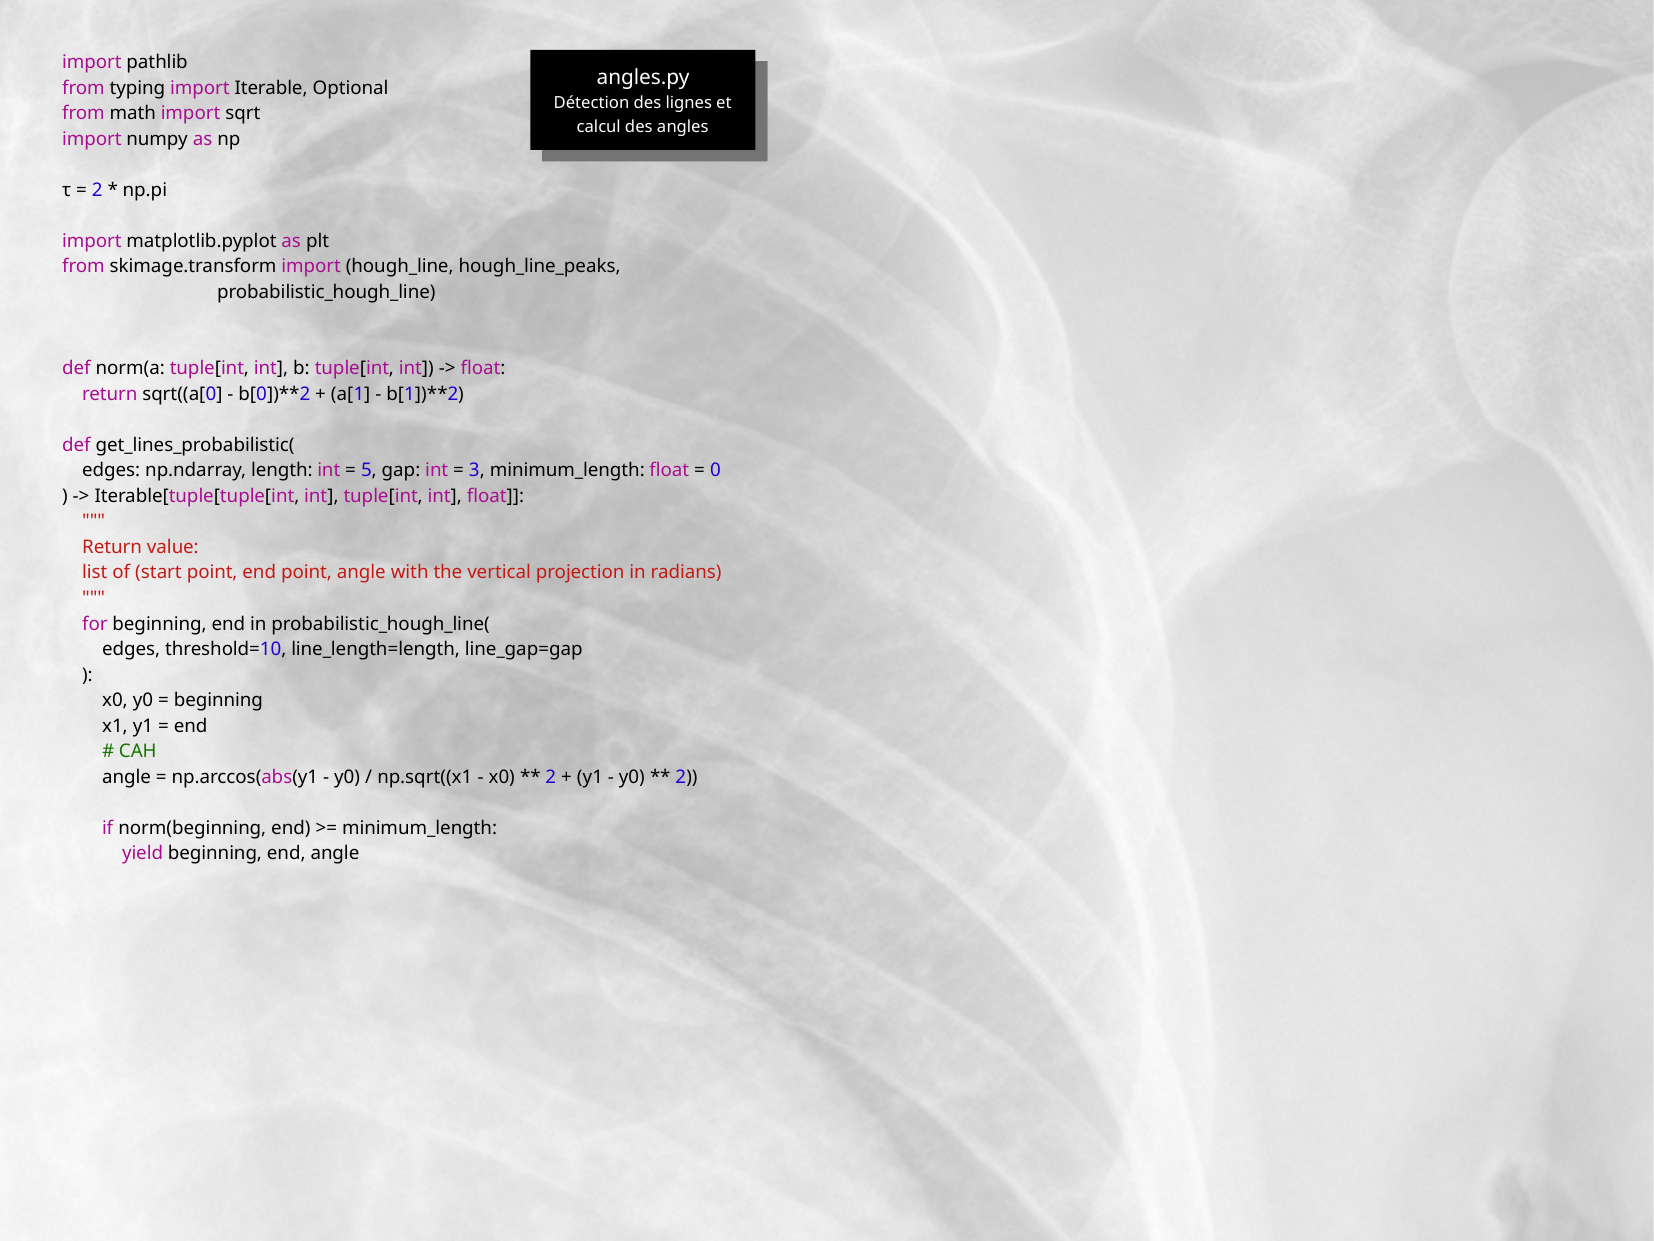

import pathlib
from typing import Iterable, Optional
from math import sqrt
import numpy as np
τ = 2 * np.pi
import matplotlib.pyplot as plt
from skimage.transform import (hough_line, hough_line_peaks,
 probabilistic_hough_line)
def norm(a: tuple[int, int], b: tuple[int, int]) -> float:
 return sqrt((a[0] - b[0])**2 + (a[1] - b[1])**2)
def get_lines_probabilistic(
 edges: np.ndarray, length: int = 5, gap: int = 3, minimum_length: float = 0
) -> Iterable[tuple[tuple[int, int], tuple[int, int], float]]:
 """
 Return value:
 list of (start point, end point, angle with the vertical projection in radians)
 """
 for beginning, end in probabilistic_hough_line(
 edges, threshold=10, line_length=length, line_gap=gap
 ):
 x0, y0 = beginning
 x1, y1 = end
 # CAH
 angle = np.arccos(abs(y1 - y0) / np.sqrt((x1 - x0) ** 2 + (y1 - y0) ** 2))
 if norm(beginning, end) >= minimum_length:
 yield beginning, end, angle
def unique_angles(ε: float, lines: Iterable[tuple[tuple[int, int], tuple[int, int], float]]) -> set[float]:
 """
 Return list of unique angles. Two angles are considered equal if they are less than ε appart from each other.
 """
 angles = set()
 for _, _, angle1 in lines:
 for _, _, angle1 in lines:
 if abs(angle1 - angle2) > ε:
 angles.add(angle1)
 return angles
def display_lines(
 ax,
 image: np.ndarray,
 lines: list[tuple[tuple[int, int], tuple[int, int], float]],
 probabilistic: bool = True,
 save: Optional[str] = None,
):
 """
 Display lines on top of image with matplotlib
 """
 plt.imshow(image, cmap="gray")
 midway = lambda p1, p2: ((p1[0] + p2[0]) / 2, (p1[1] + p2[1]) / 2)
 if probabilistic:
 counter = 0
 # for beginning, end, angle in lines[5:6]:
 for (x0, y0), (x1, y1), angle in lines:
 ax.plot([x0, x1], [y0, y1], color="red")
 ax.plot([x0, x0], [y0, y1], color="blue")
 ax.text(
 *midway((x0, y0), (x1, y1)), f"{int(angle*180/tau)}°", color="white"
 )
 counter += 1
 else:
 for *point, angle in lines:
 ax.axline(point, slope=angle)
 ax.scatter(*point)
 ax.set_xlim(0, image.shape[1])
 ax.set_ylim(image.shape[0], 0)
 if save:
 plt.savefig(save)
angles.py
Détection des lignes et calcul des angles